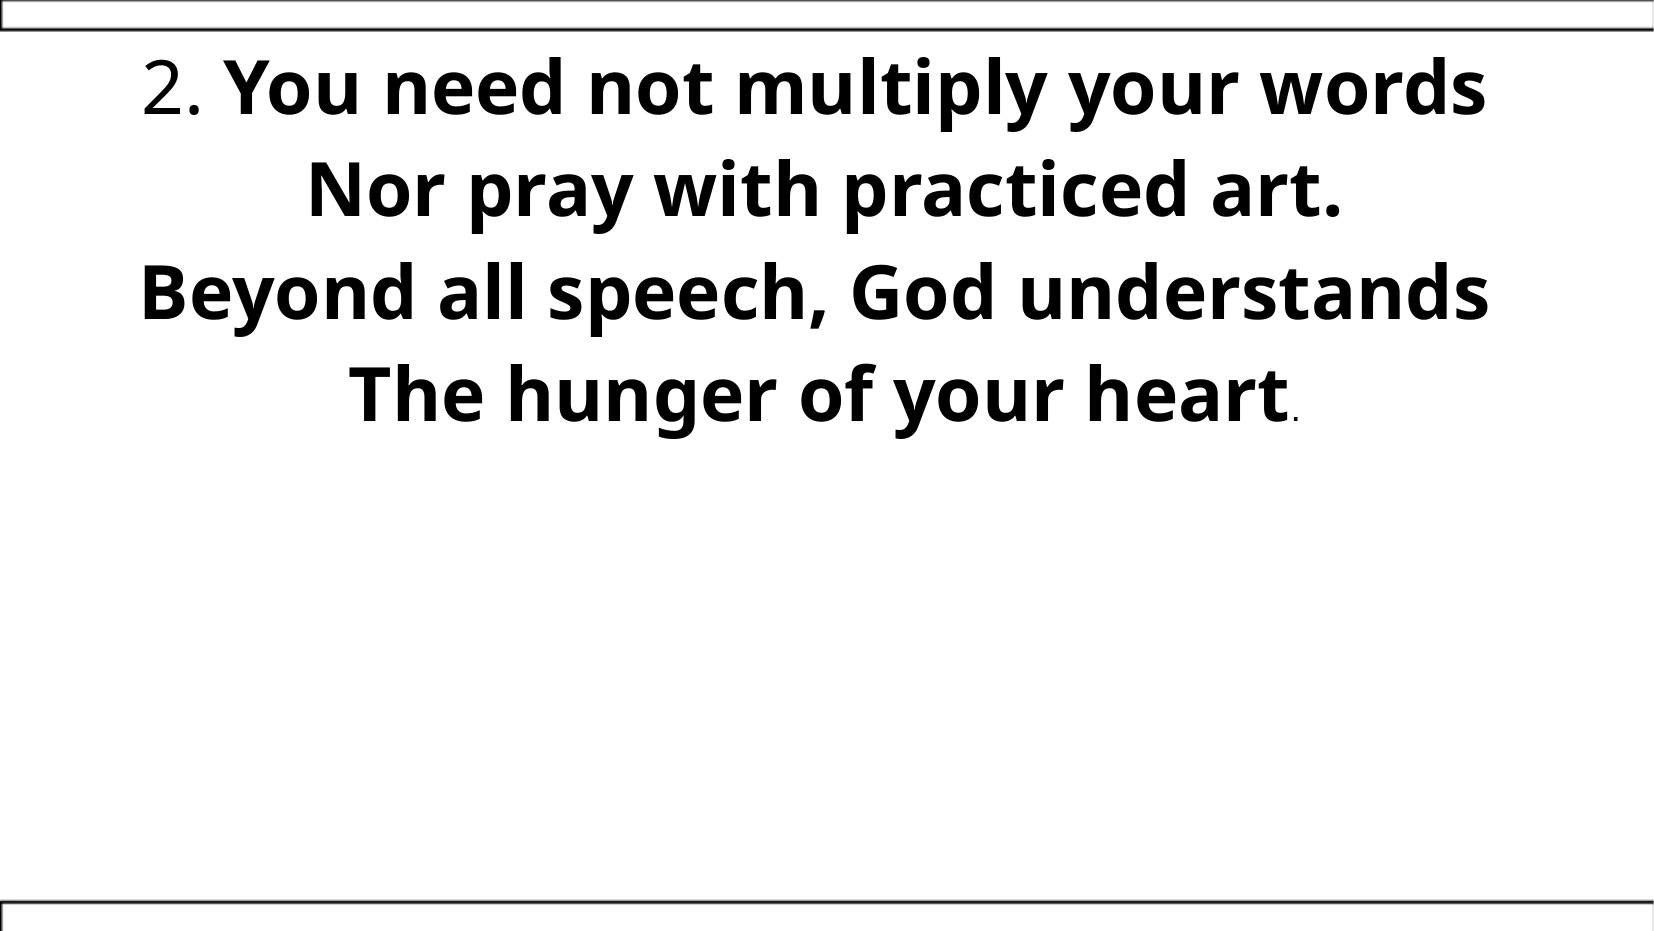

2. You need not multiply your words
Nor pray with practiced art.
Beyond all speech, God understands
The hunger of your heart.